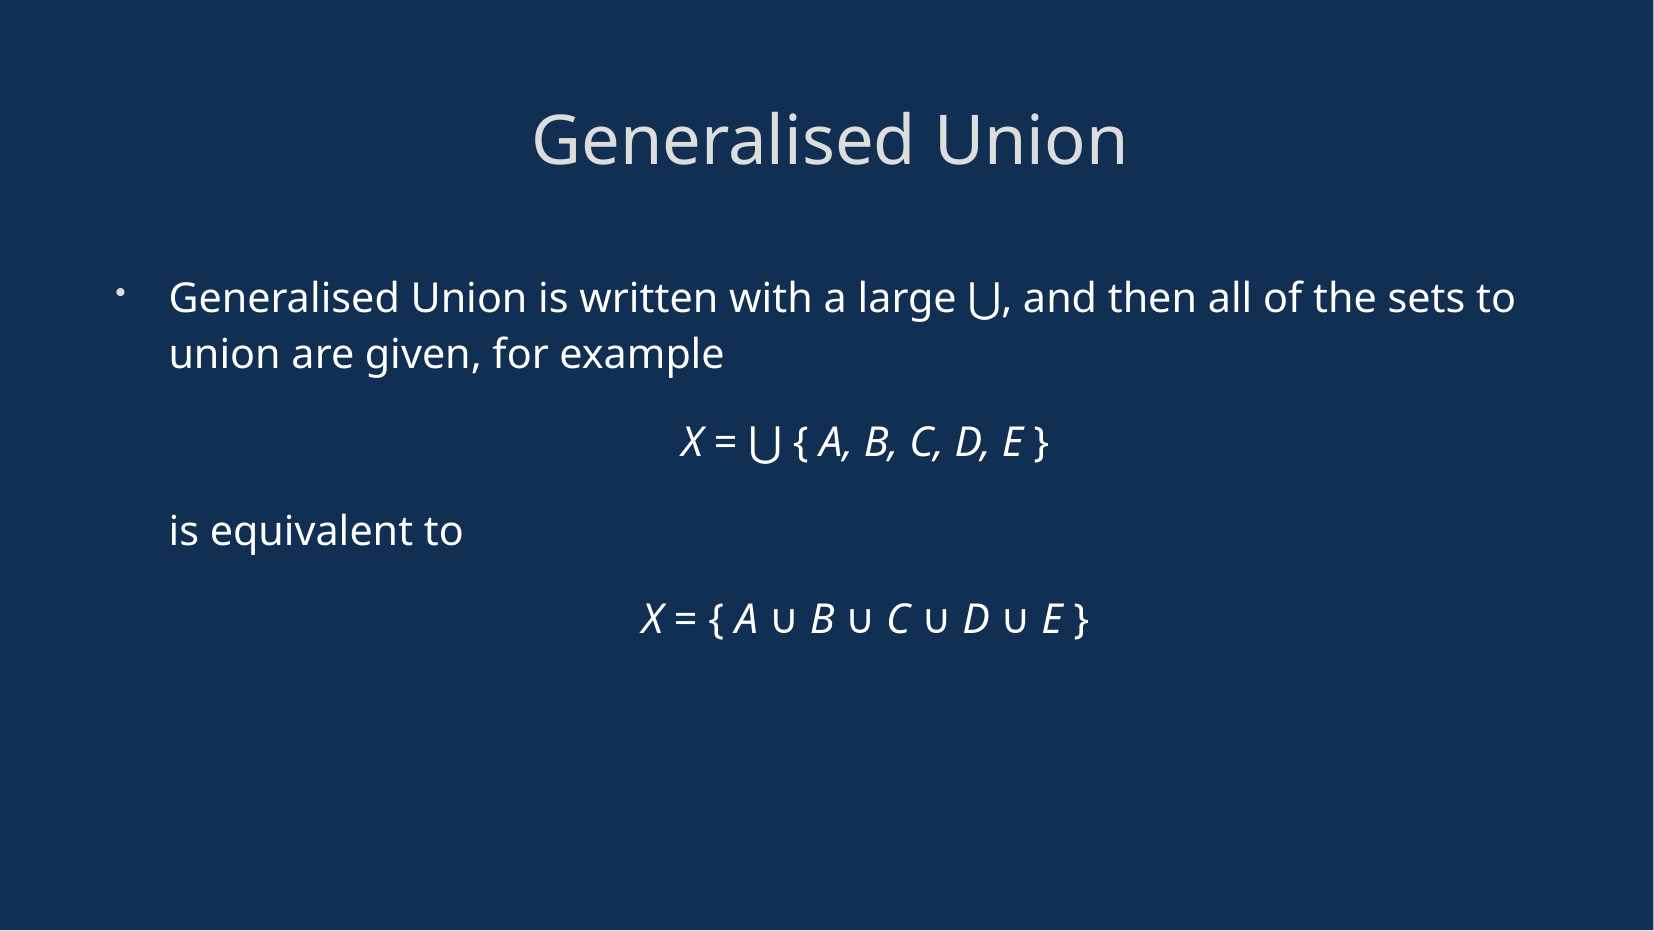

# Generalised Union
Generalised Union is written with a large ⋃, and then all of the sets to union are given, for example
X = ⋃ { A, B, C, D, E }
is equivalent to
X = { A ∪ B ∪ C ∪ D ∪ E }